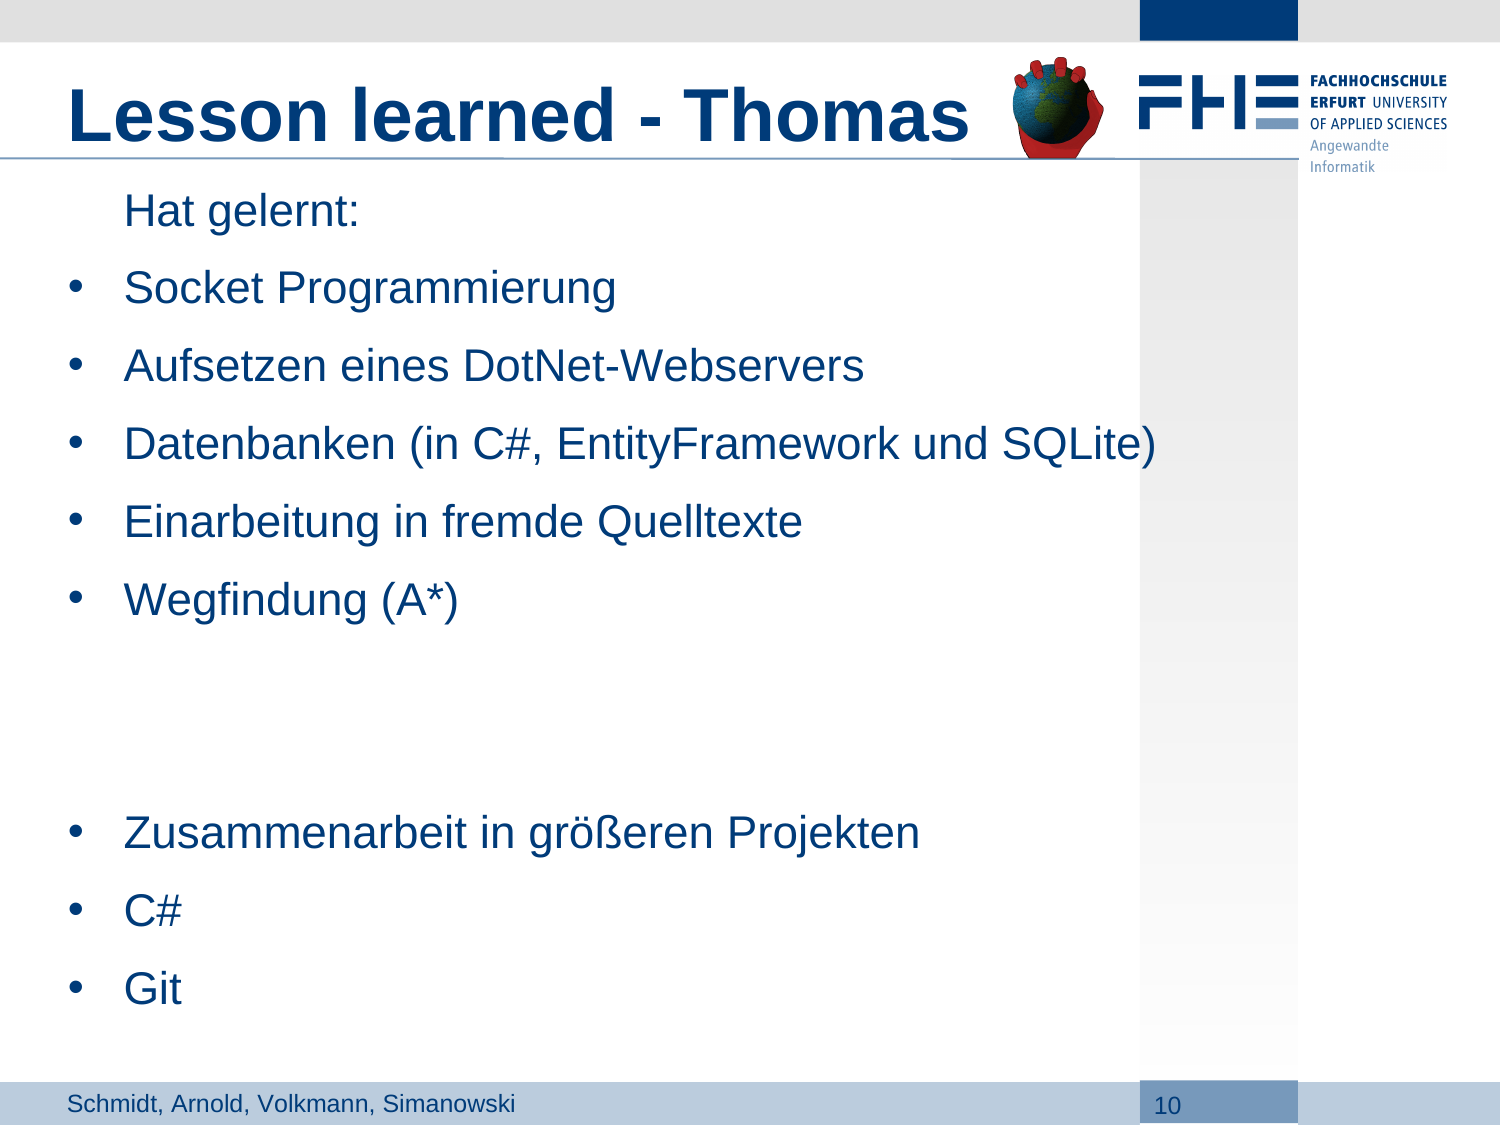

# Lesson learned - Thomas
Hat gelernt:
Socket Programmierung
Aufsetzen eines DotNet-Webservers
Datenbanken (in C#, EntityFramework und SQLite)
Einarbeitung in fremde Quelltexte
Wegfindung (A*)
Zusammenarbeit in größeren Projekten
C#
Git